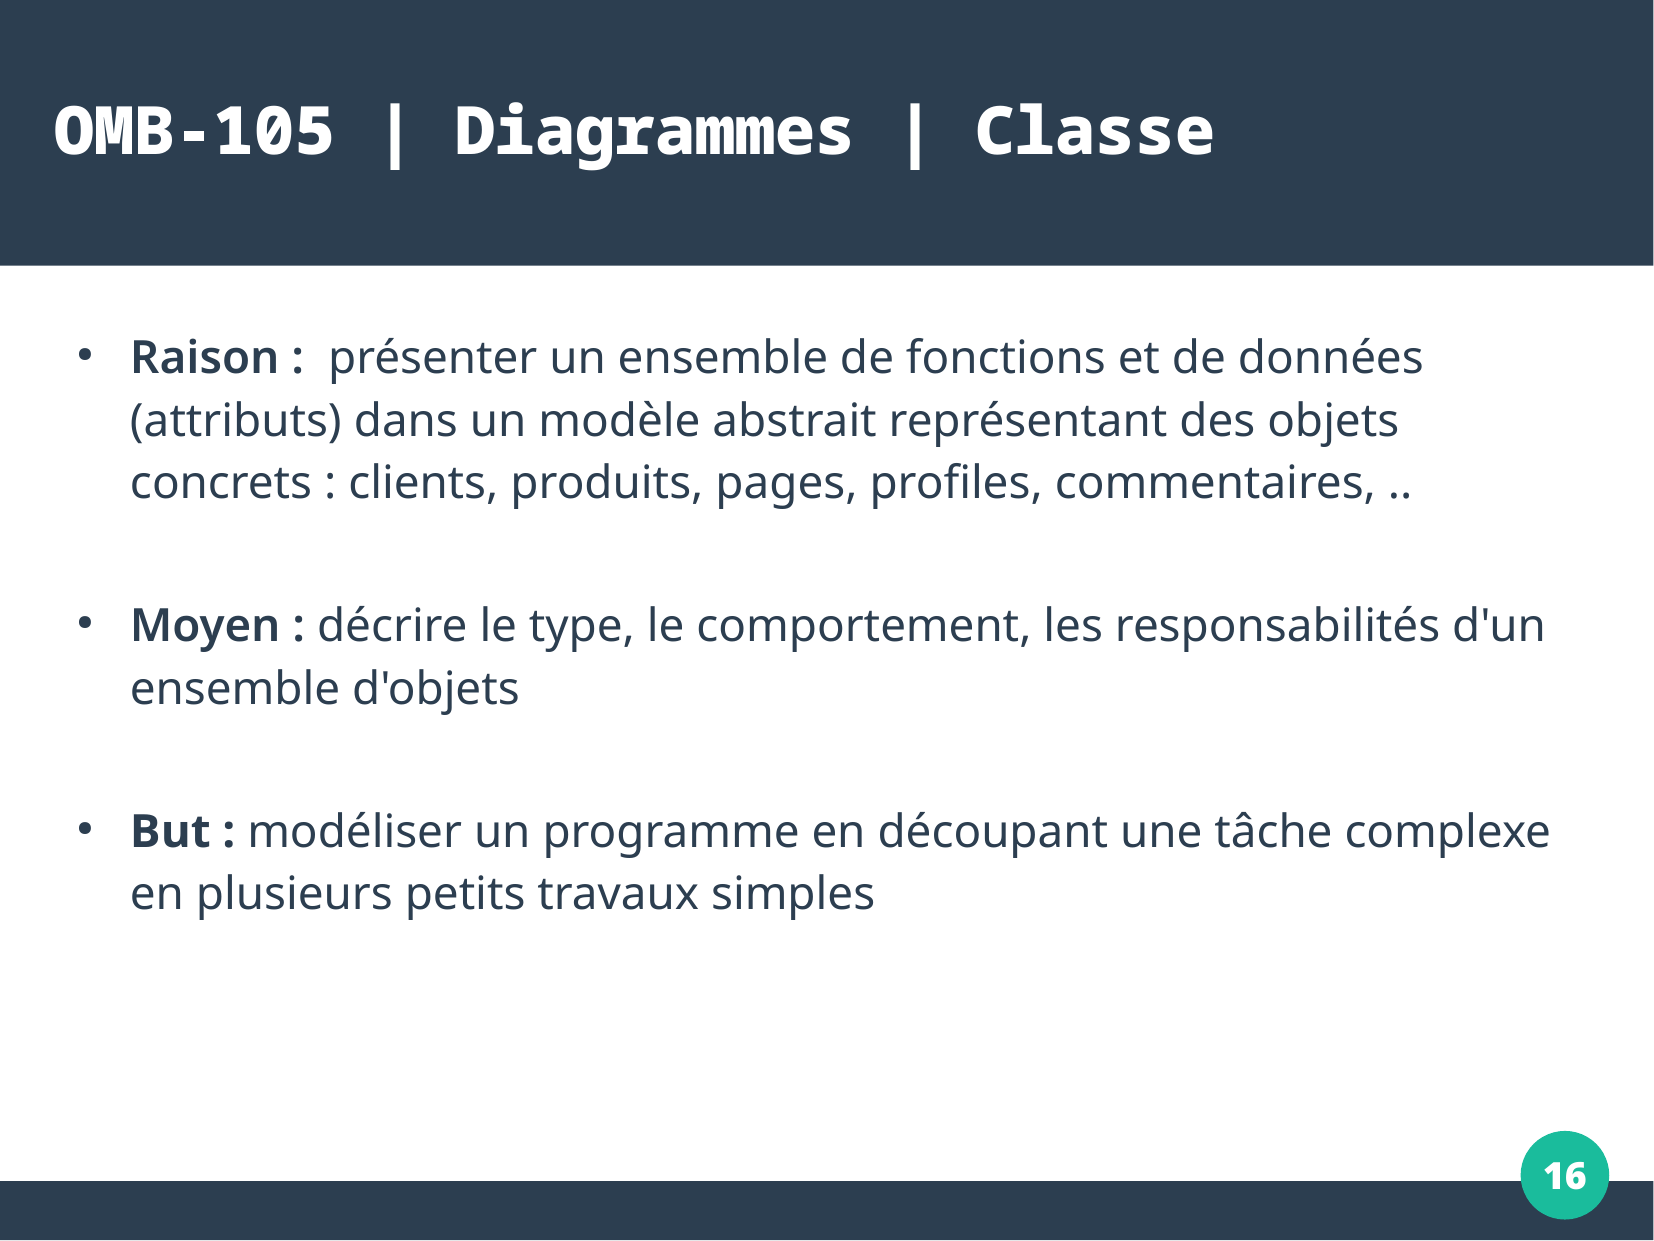

OMB-105 | Diagrammes | Classe
# Raison : présenter un ensemble de fonctions et de données (attributs) dans un modèle abstrait représentant des objets concrets : clients, produits, pages, profiles, commentaires, ..
Moyen : décrire le type, le comportement, les responsabilités d'un ensemble d'objets
But : modéliser un programme en découpant une tâche complexe en plusieurs petits travaux simples
16